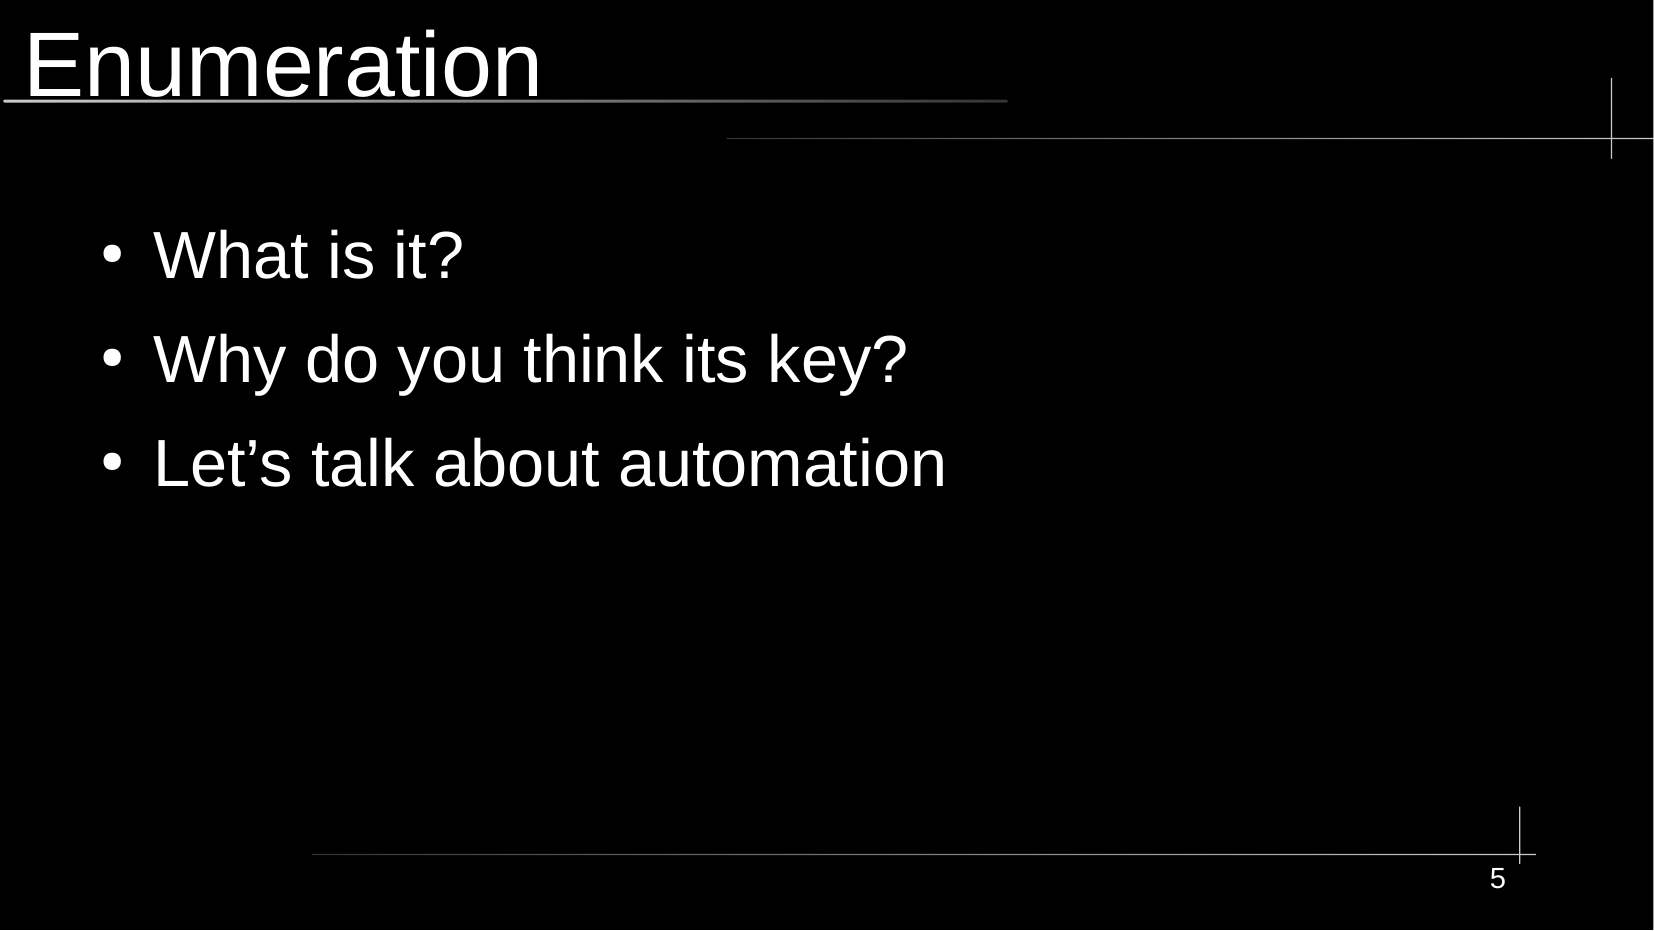

# Enumeration
What is it?
Why do you think its key?
Let’s talk about automation
5